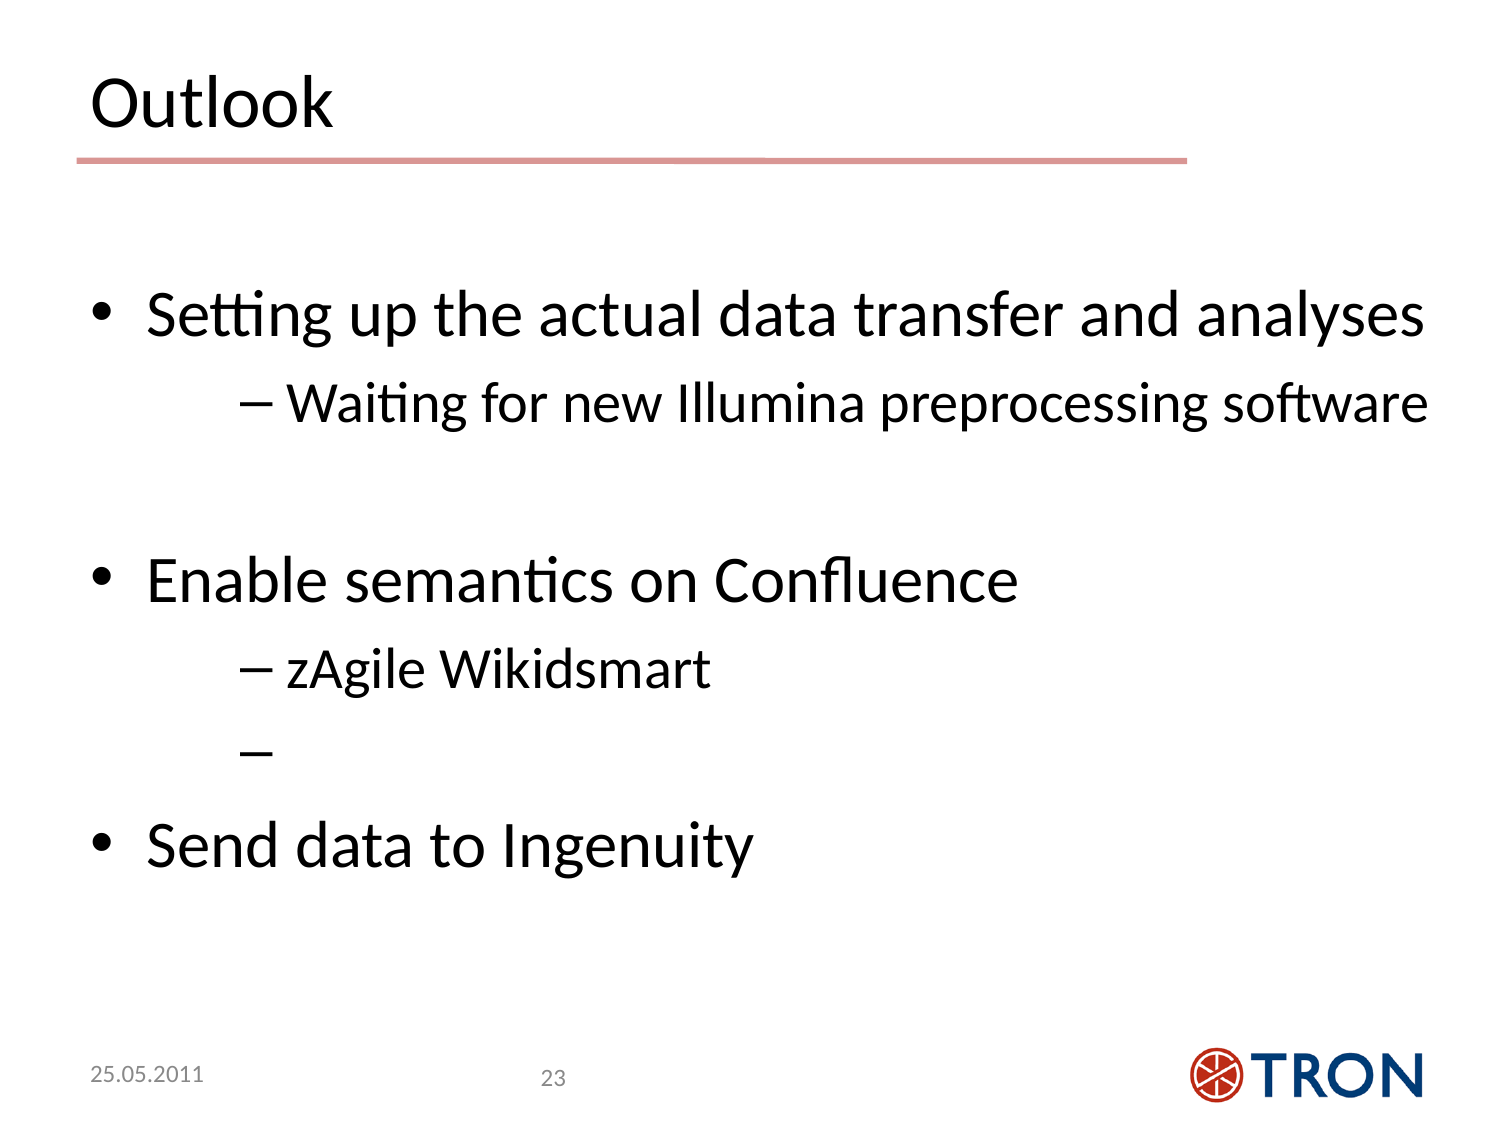

# Outlook
Setting up the actual data transfer and analyses
Waiting for new Illumina preprocessing software
Enable semantics on Confluence
zAgile Wikidsmart
Send data to Ingenuity
25.05.2011